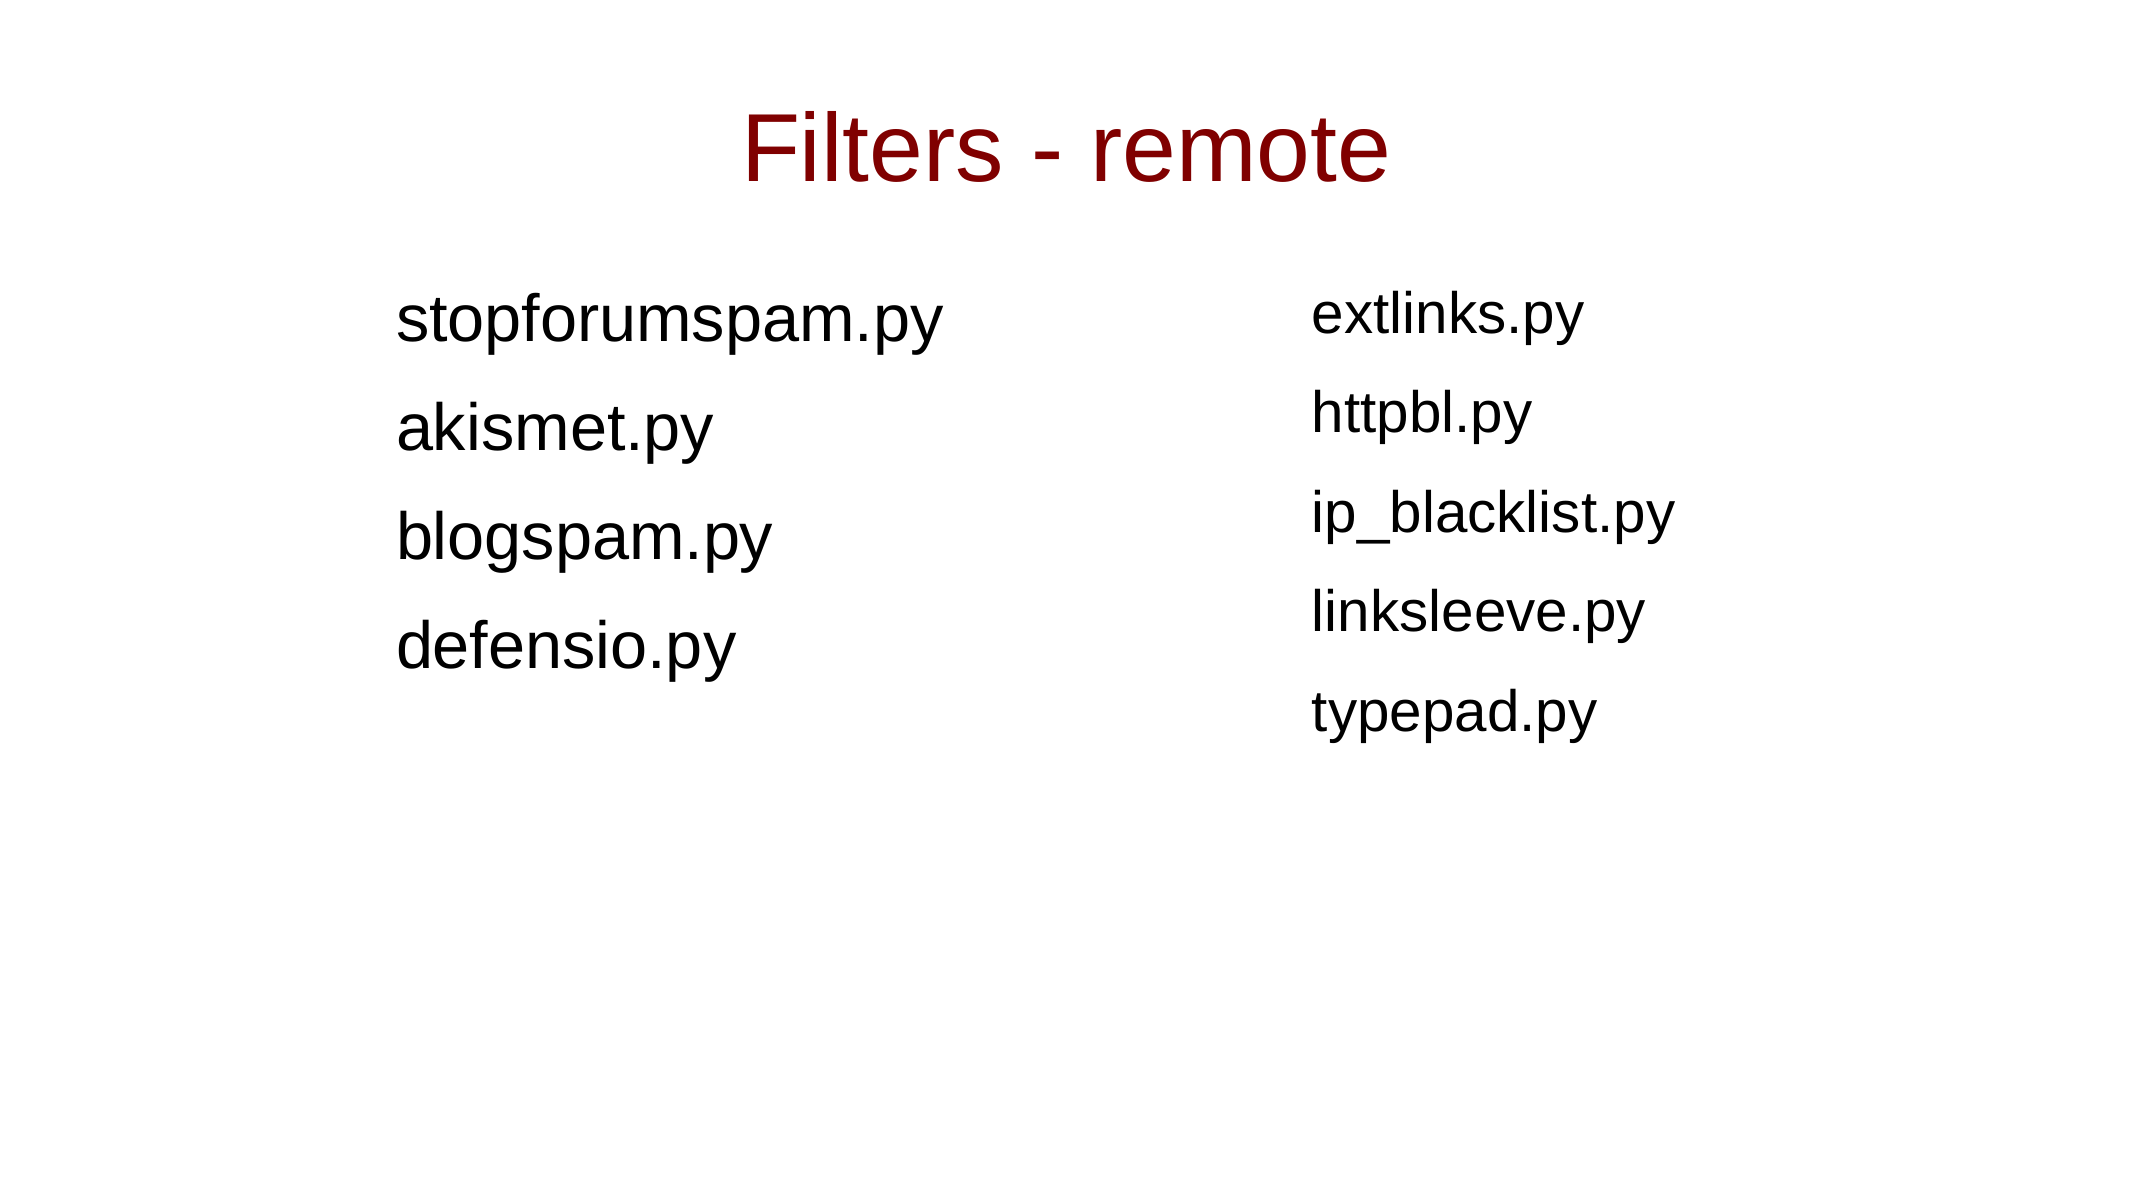

# Filters - remote
stopforumspam.py
akismet.py
blogspam.py
defensio.py
extlinks.py
httpbl.py
ip_blacklist.py
linksleeve.py
typepad.py